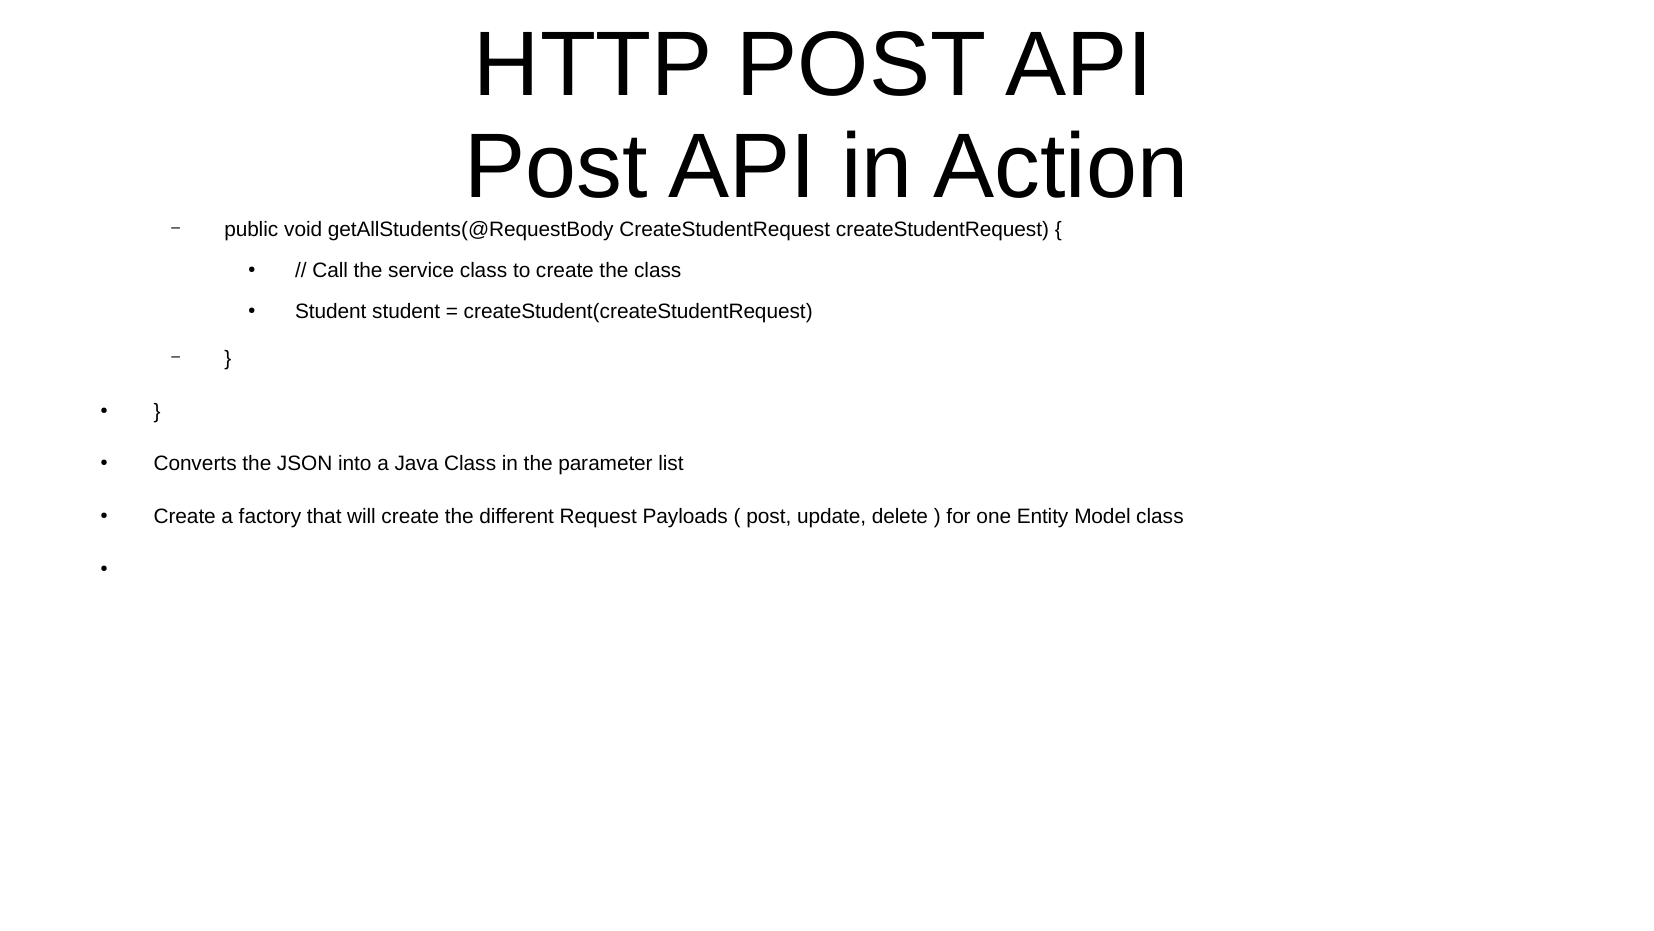

# HTTP POST API Post API in Action
public void getAllStudents(@RequestBody CreateStudentRequest createStudentRequest) {
// Call the service class to create the class
Student student = createStudent(createStudentRequest)
}
}
Converts the JSON into a Java Class in the parameter list
Create a factory that will create the different Request Payloads ( post, update, delete ) for one Entity Model class